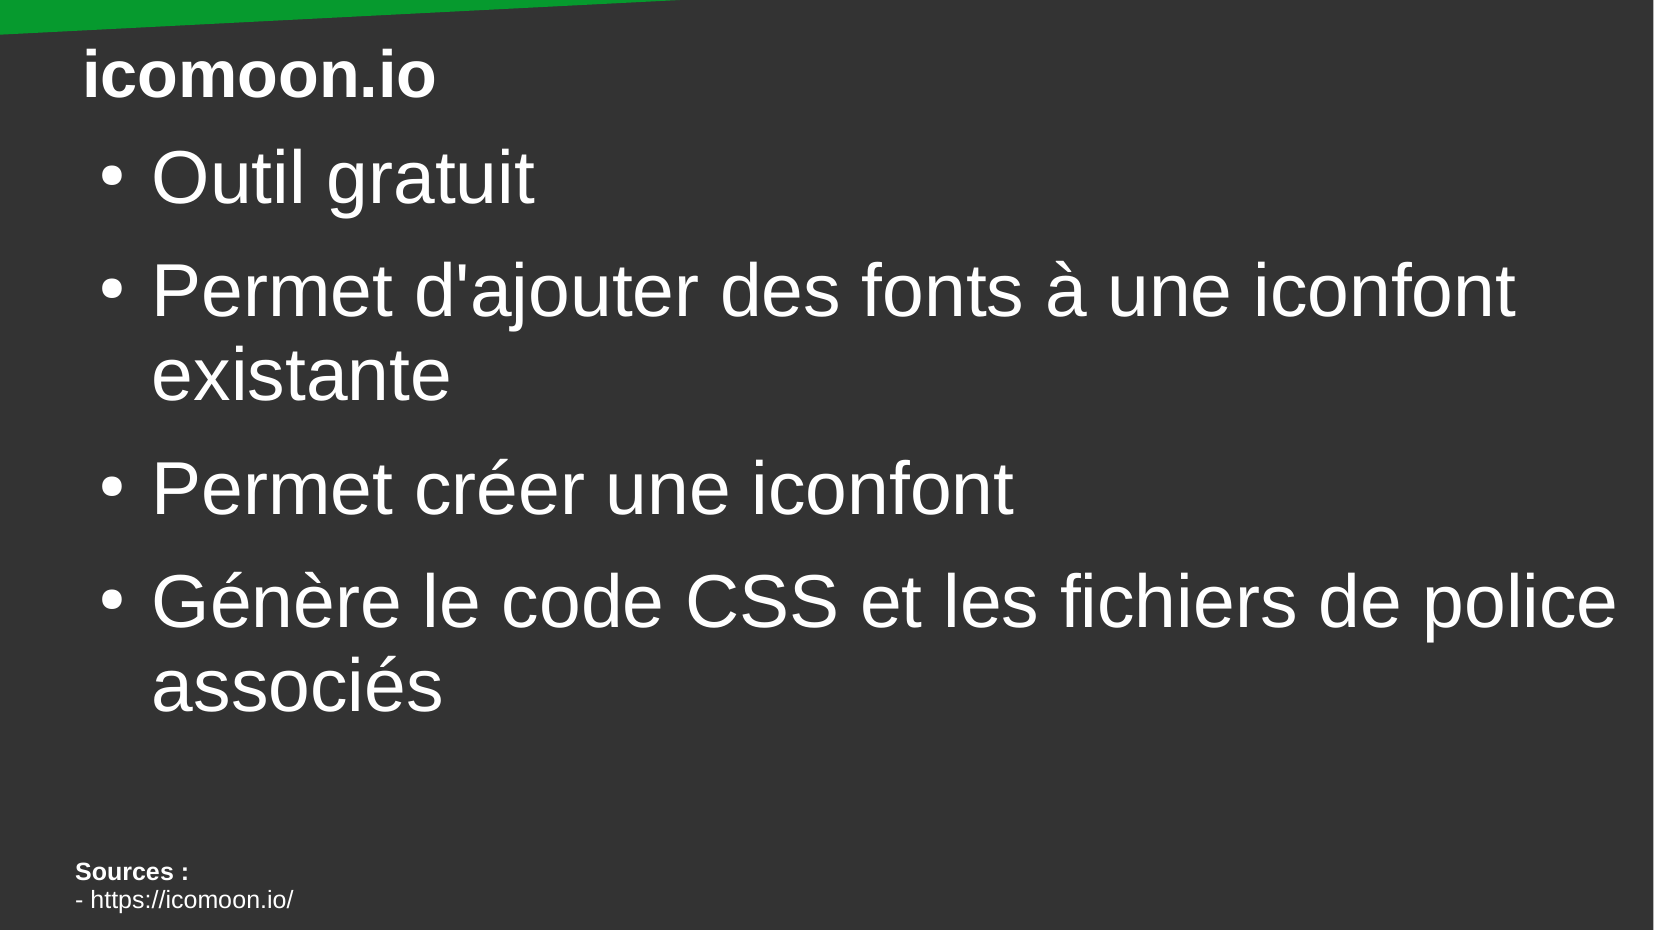

# icomoon.io
Outil gratuit
Permet d'ajouter des fonts à une iconfont existante
Permet créer une iconfont
Génère le code CSS et les fichiers de police associés
Sources :
- https://icomoon.io/